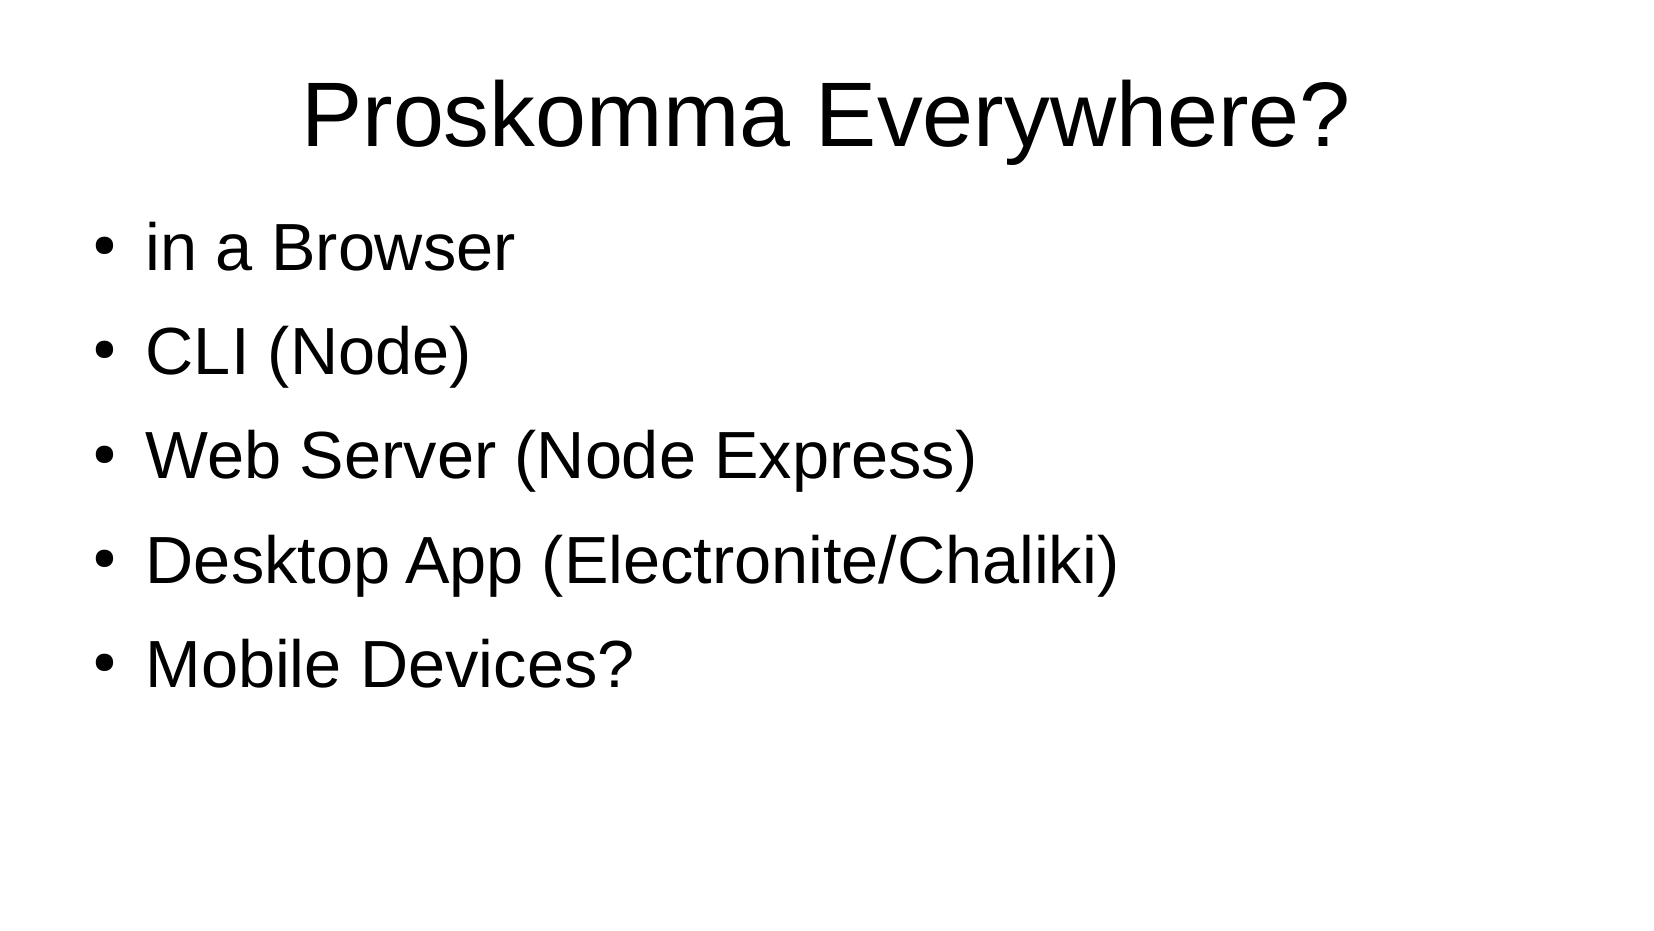

# Proskomma Everywhere?
in a Browser
CLI (Node)
Web Server (Node Express)
Desktop App (Electronite/Chaliki)
Mobile Devices?